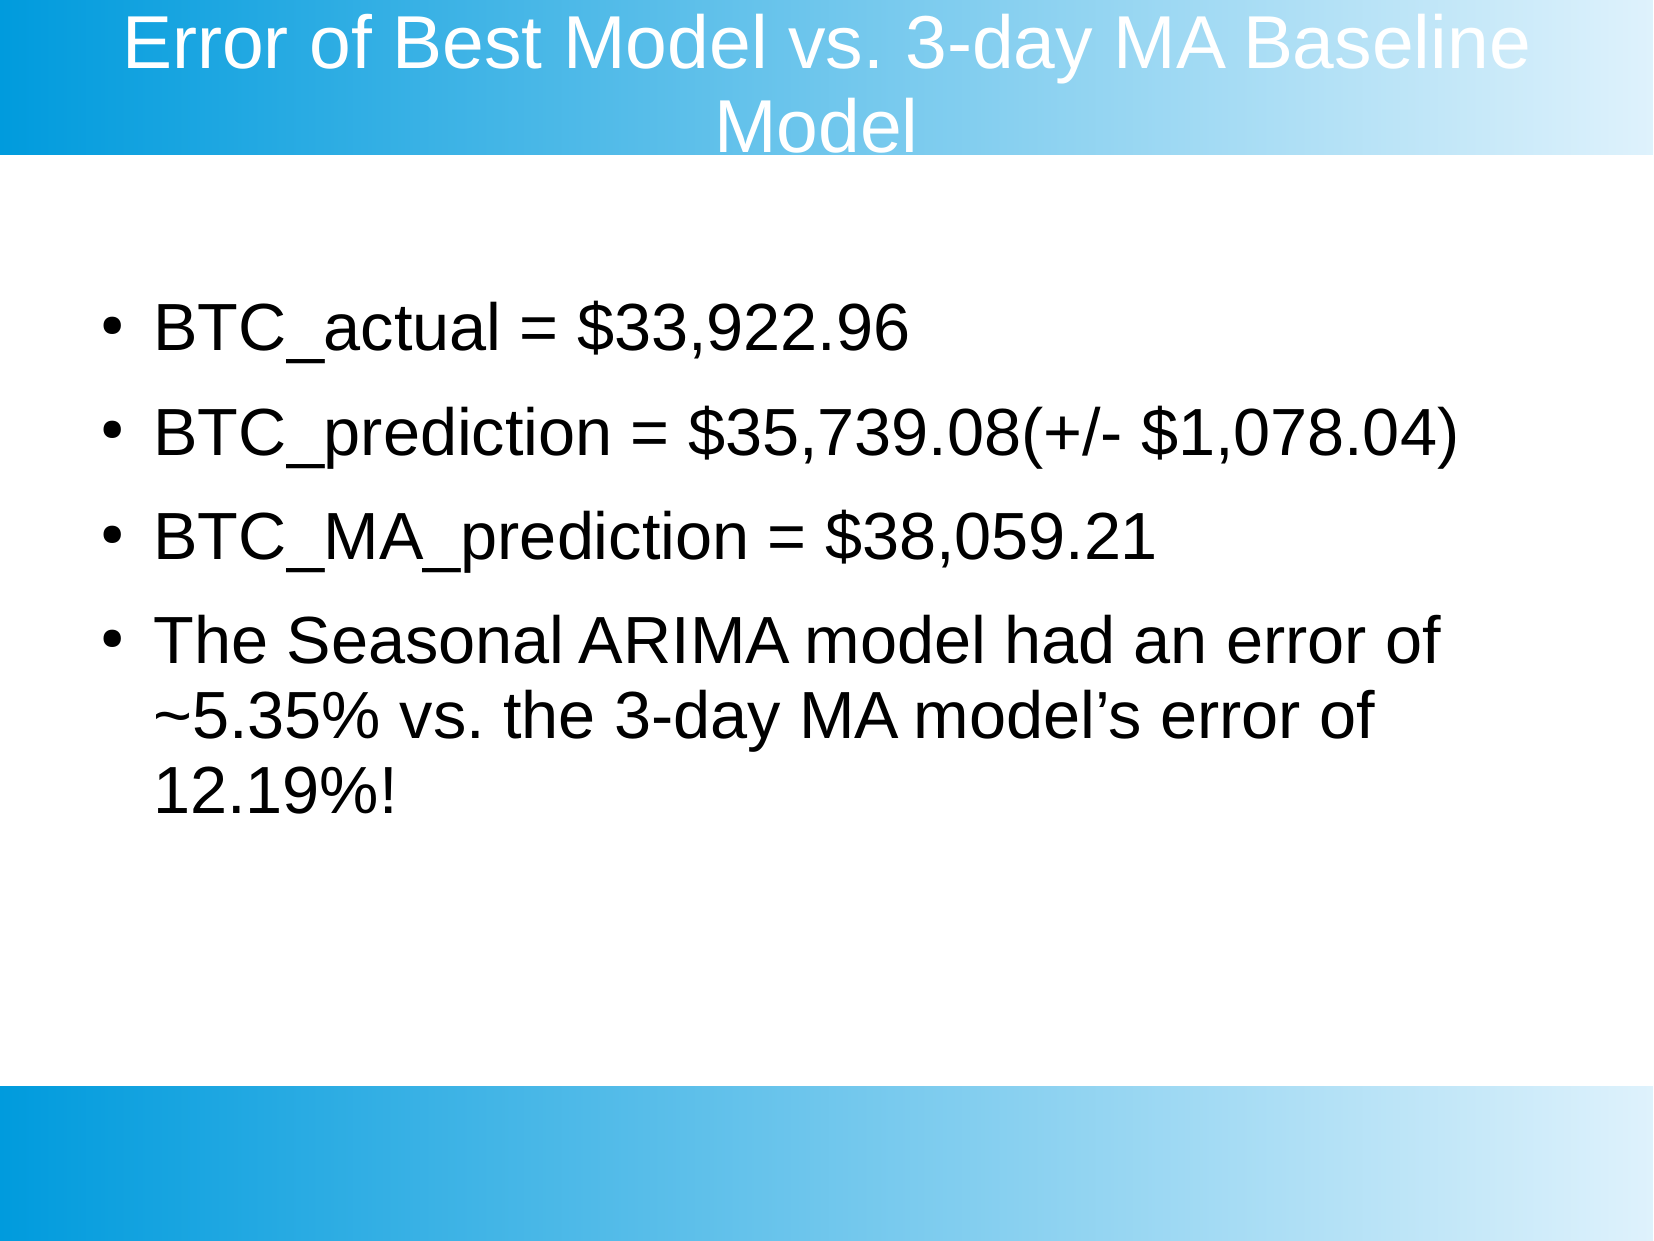

# Error of Best Model vs. 3-day MA Baseline Model
BTC_actual = $33,922.96
BTC_prediction = $35,739.08(+/- $1,078.04)
BTC_MA_prediction = $38,059.21
The Seasonal ARIMA model had an error of ~5.35% vs. the 3-day MA model’s error of 12.19%!